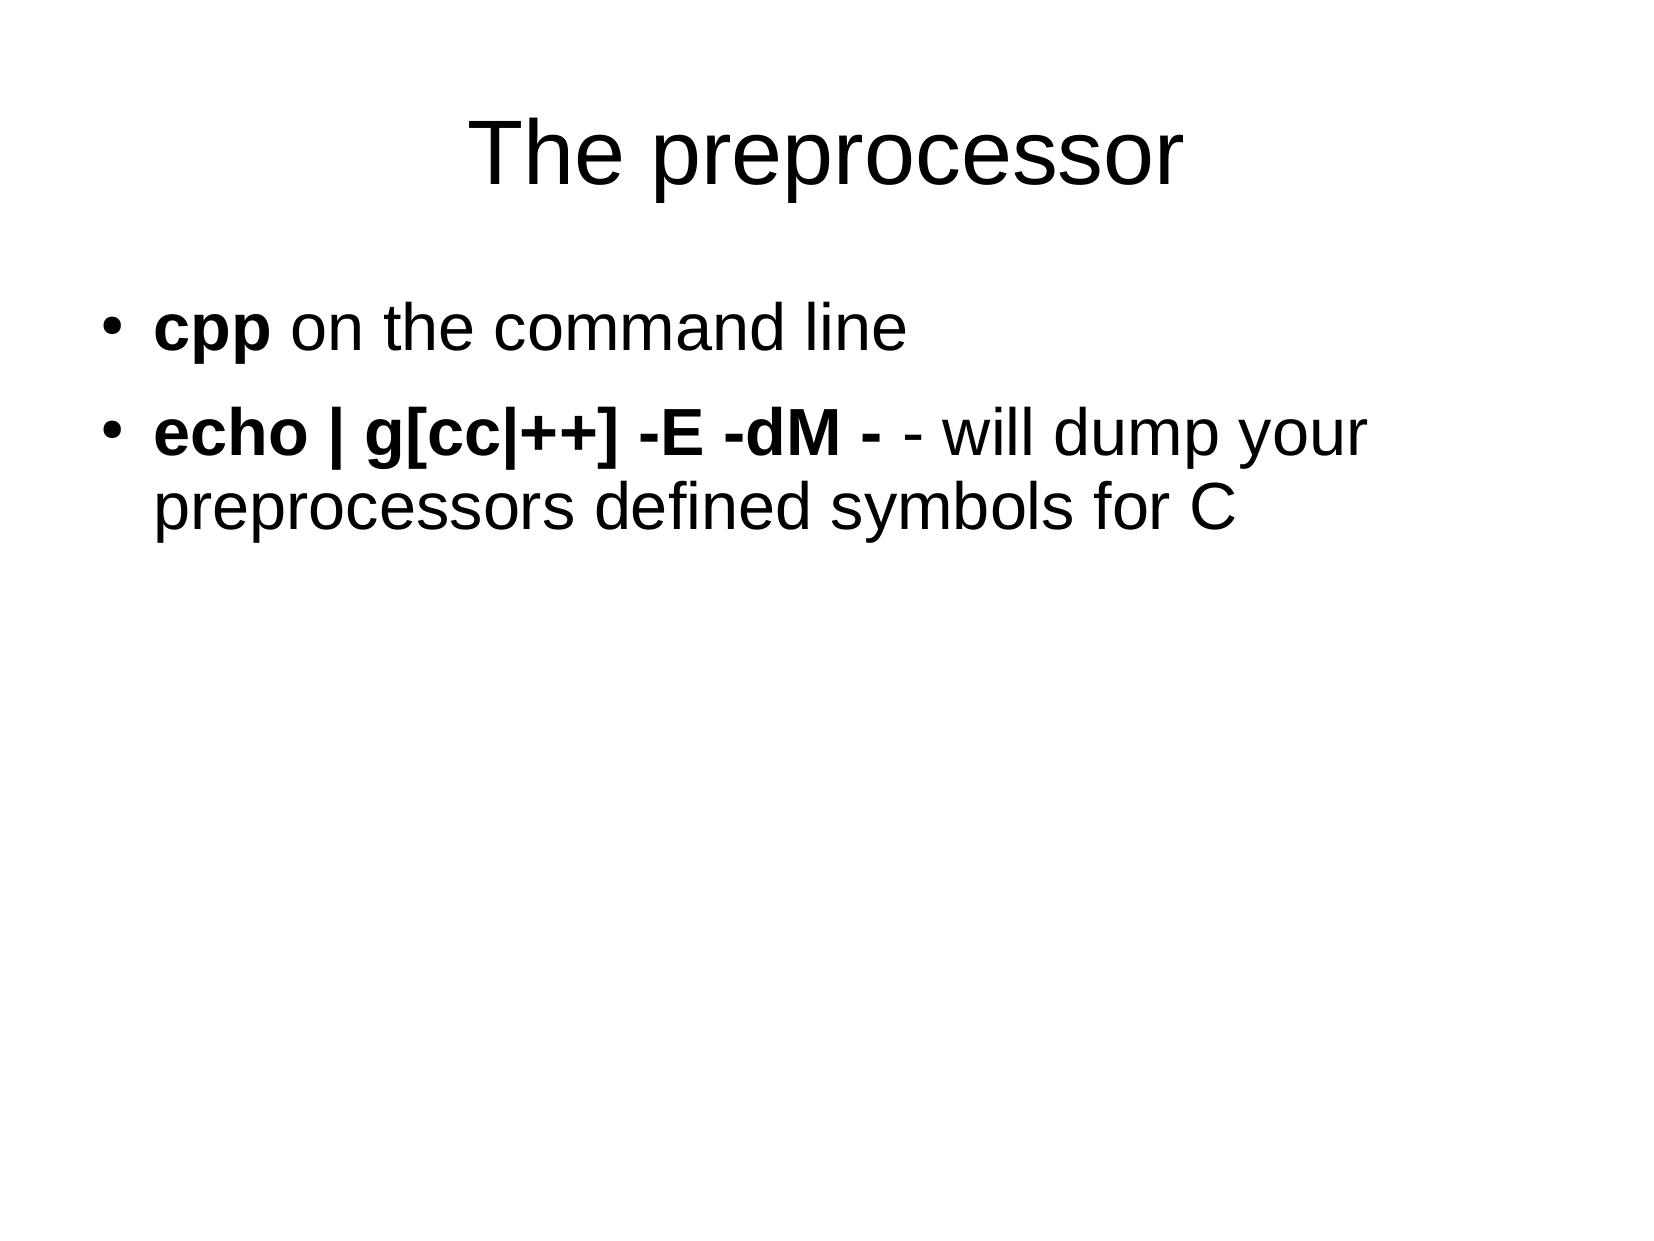

# The preprocessor
cpp on the command line
echo | g[cc|++] -E -dM - - will dump your preprocessors defined symbols for C